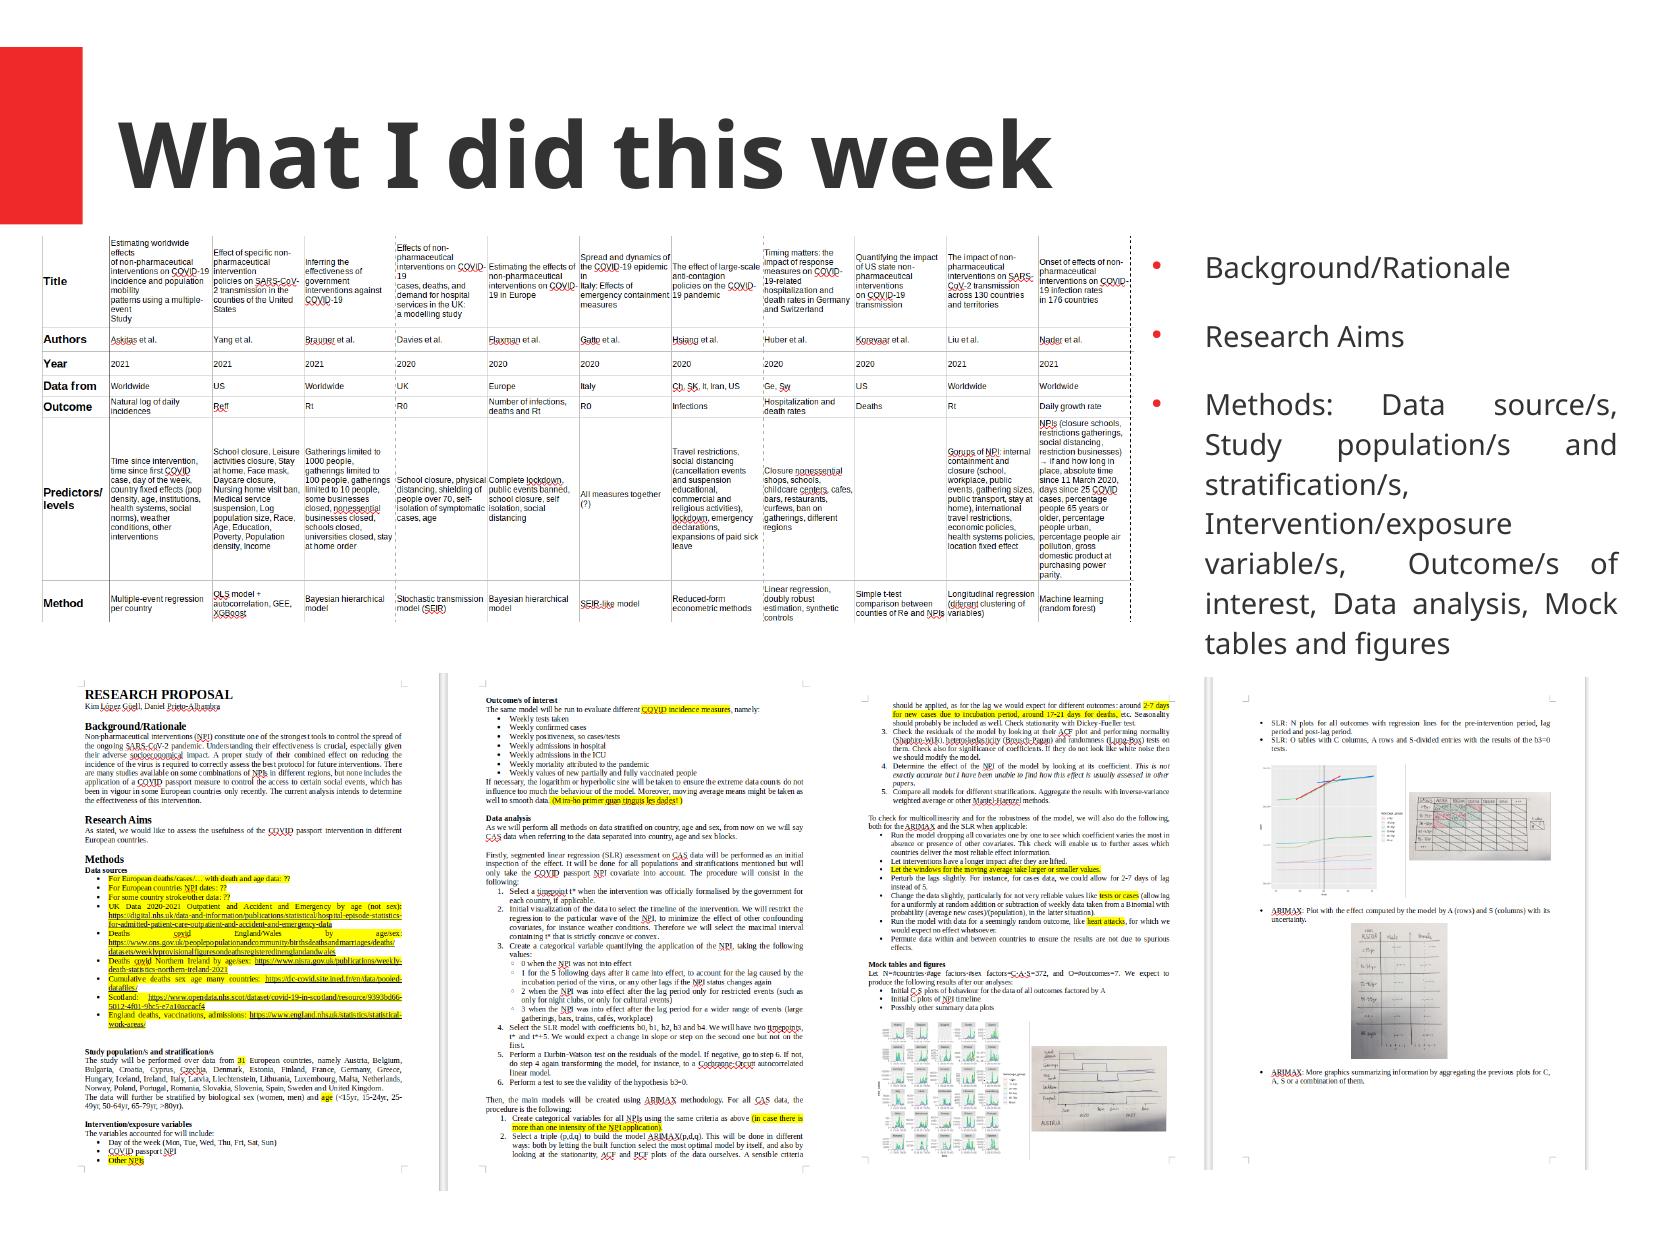

# What I did this week
Background/Rationale
Research Aims
Methods: Data source/s, Study population/s and stratification/s, Intervention/exposure variable/s, Outcome/s of interest, Data analysis, Mock tables and figures
3